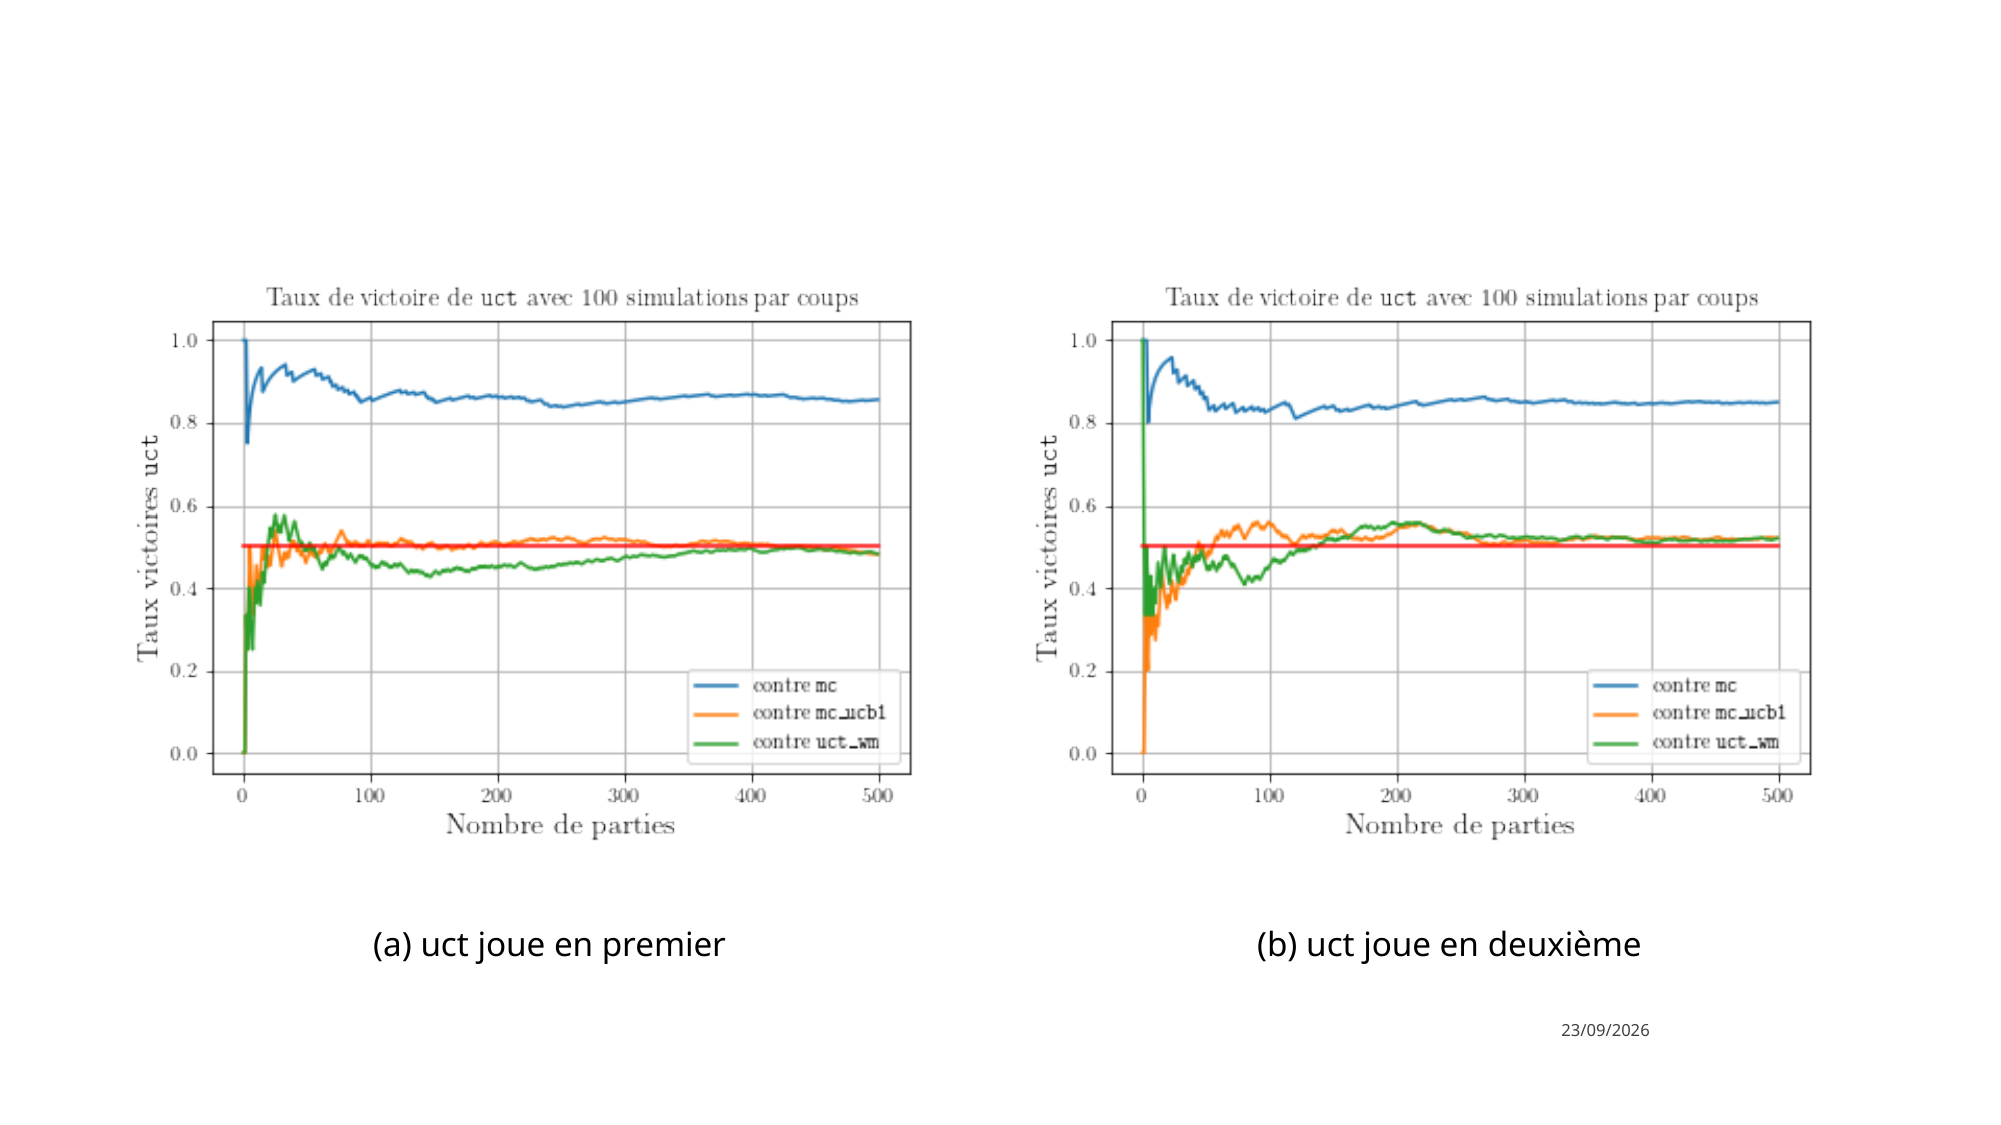

(a) uct joue en premier
(b) uct joue en deuxième